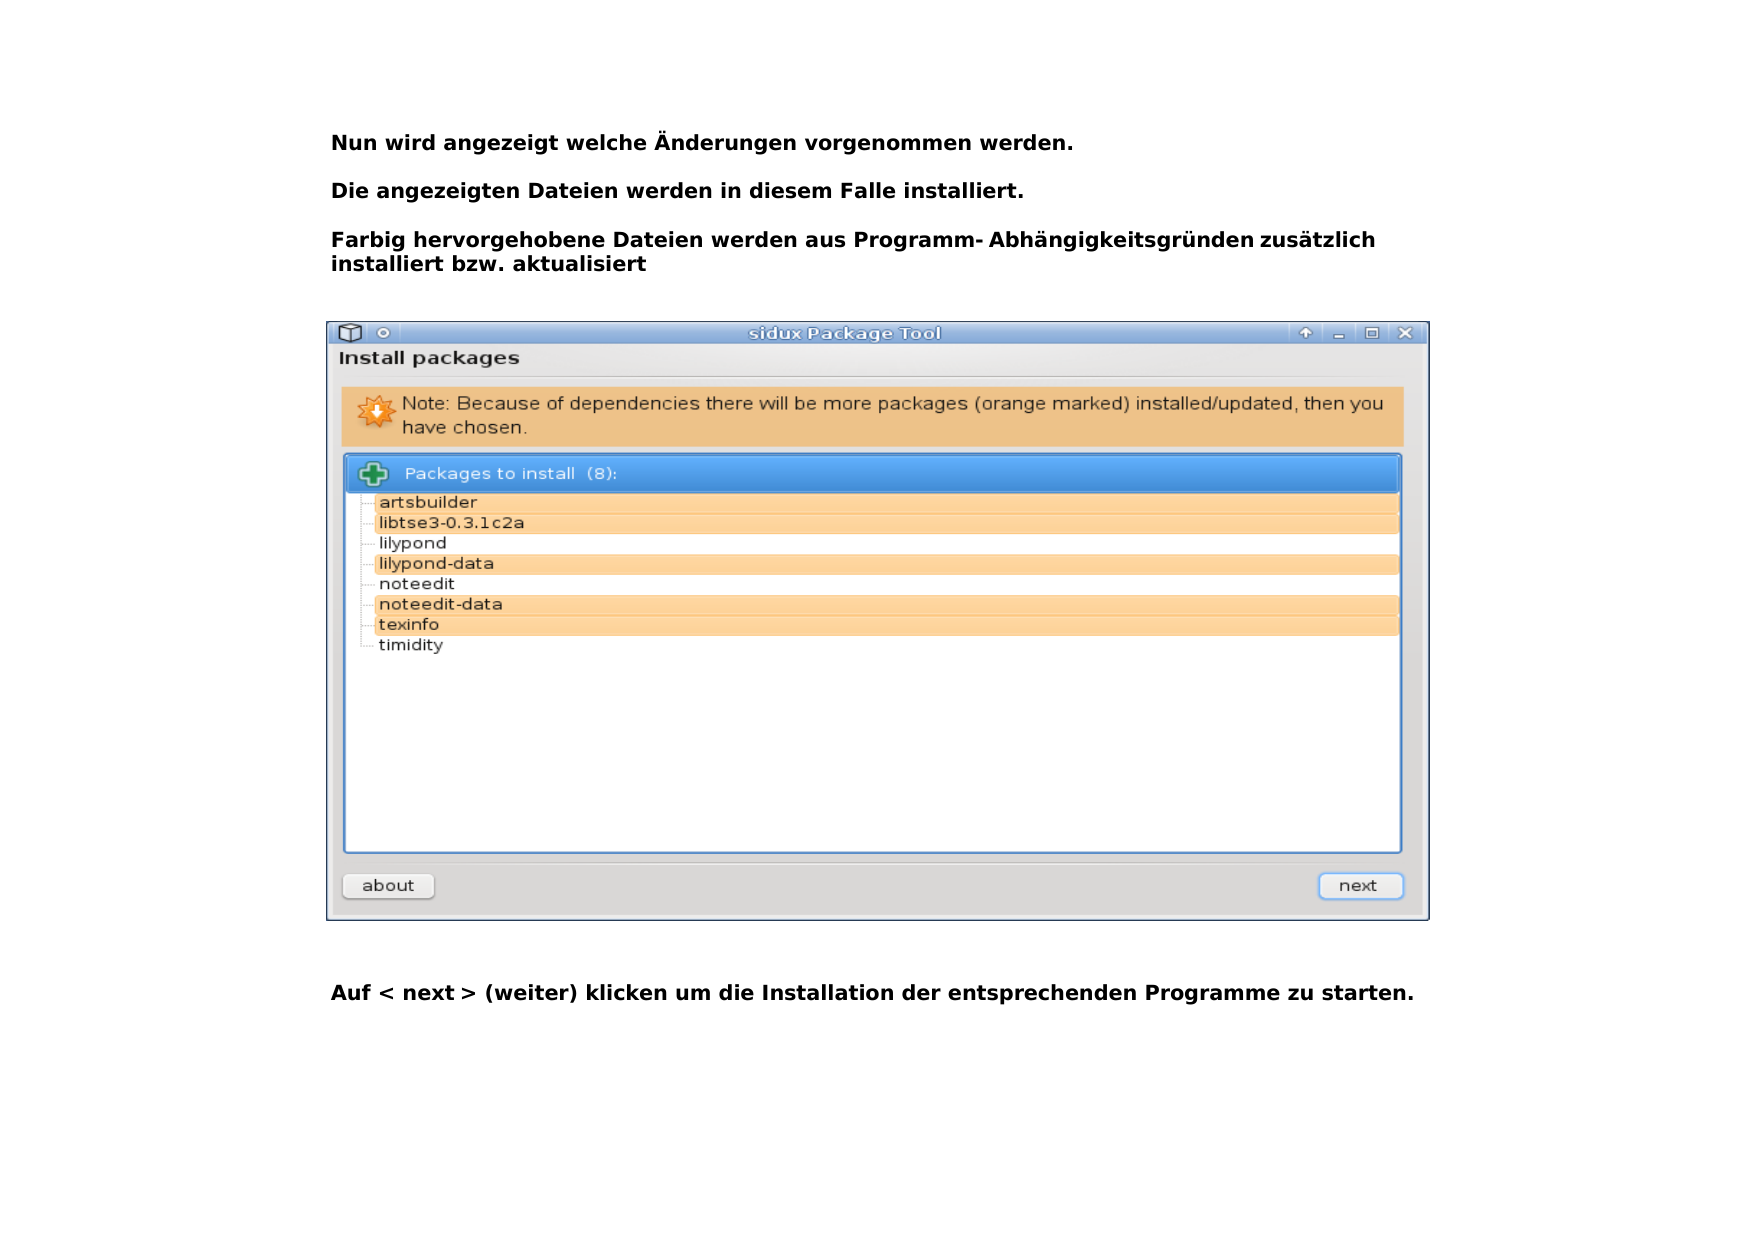

Nun wird angezeigt welche Änderungen vorgenommen werden.
Die angezeigten Dateien werden in diesem Falle installiert.
Farbig hervorgehobene Dateien werden aus Programm- Abhängigkeitsgründen zusätzlich installiert bzw. aktualisiert
Auf < next > (weiter) klicken um die Installation der entsprechenden Programme zu starten.